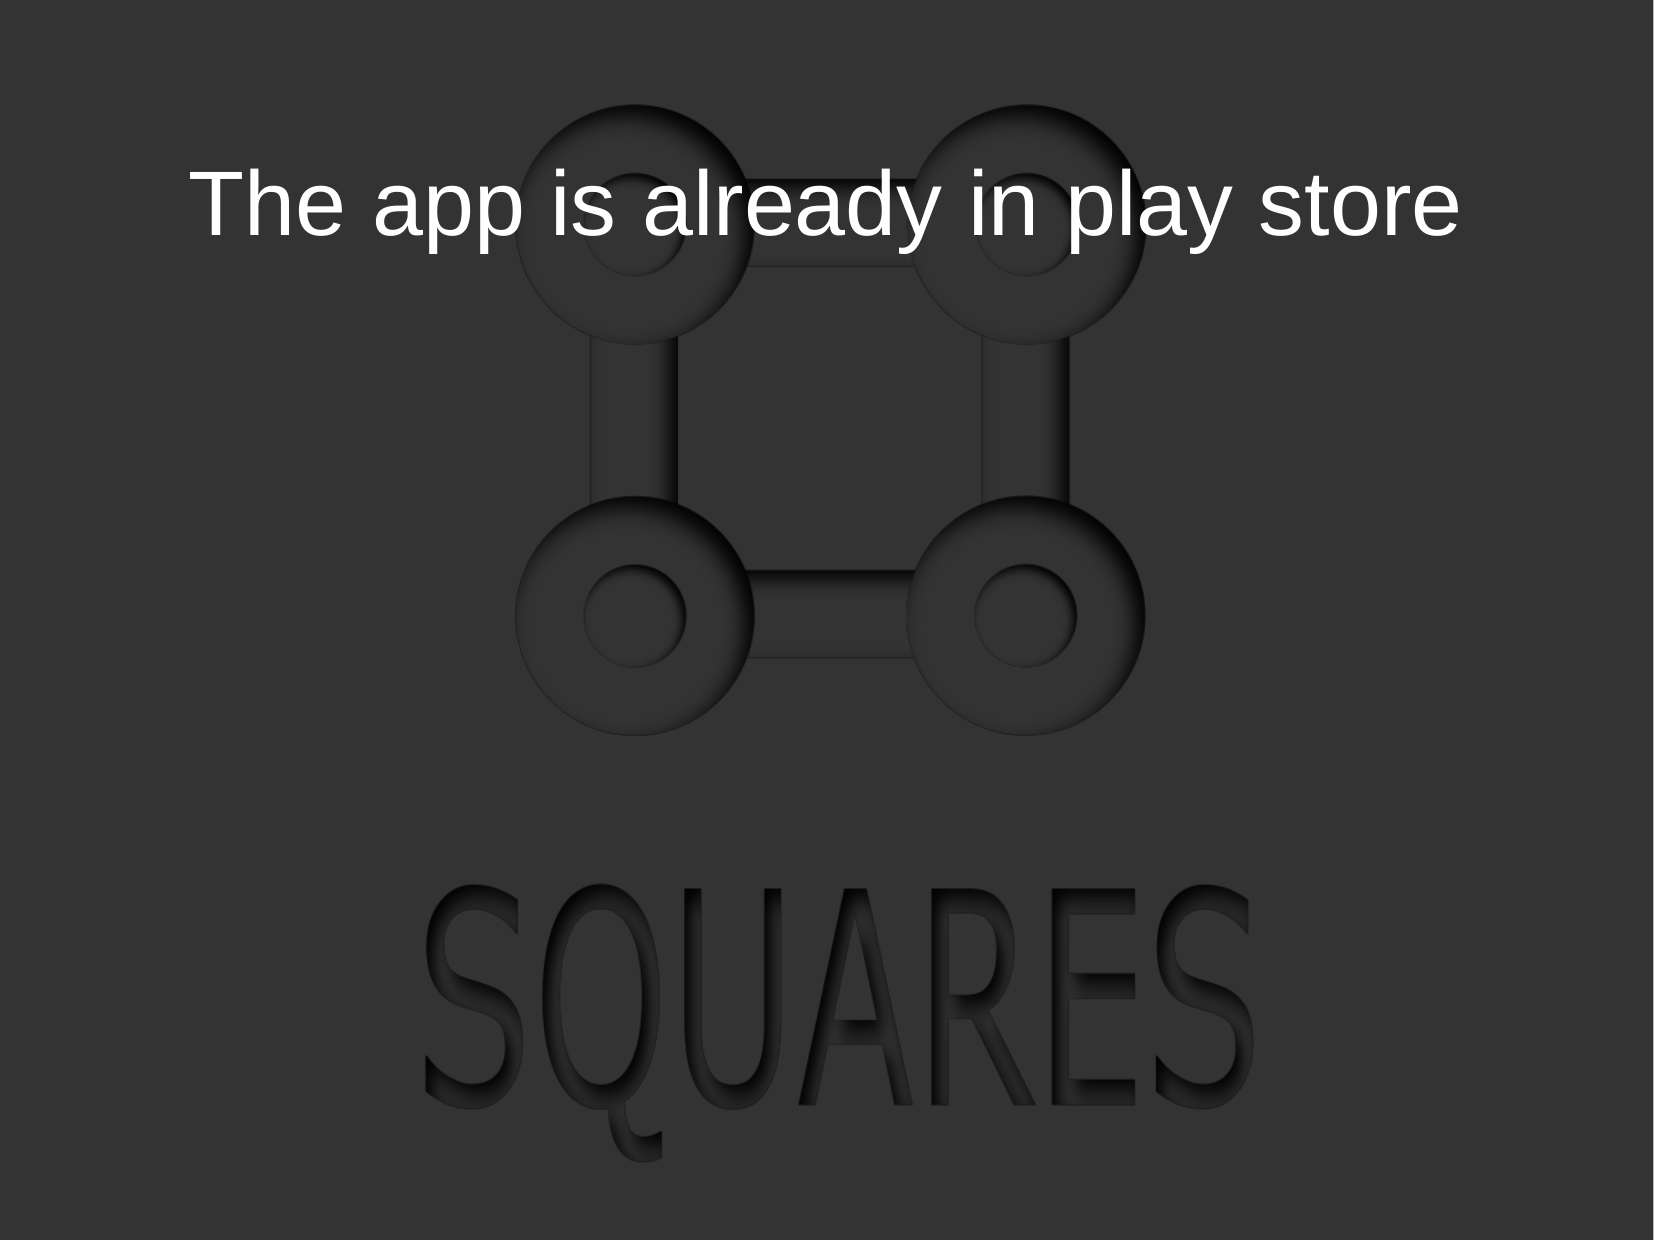

# The app is already in play store